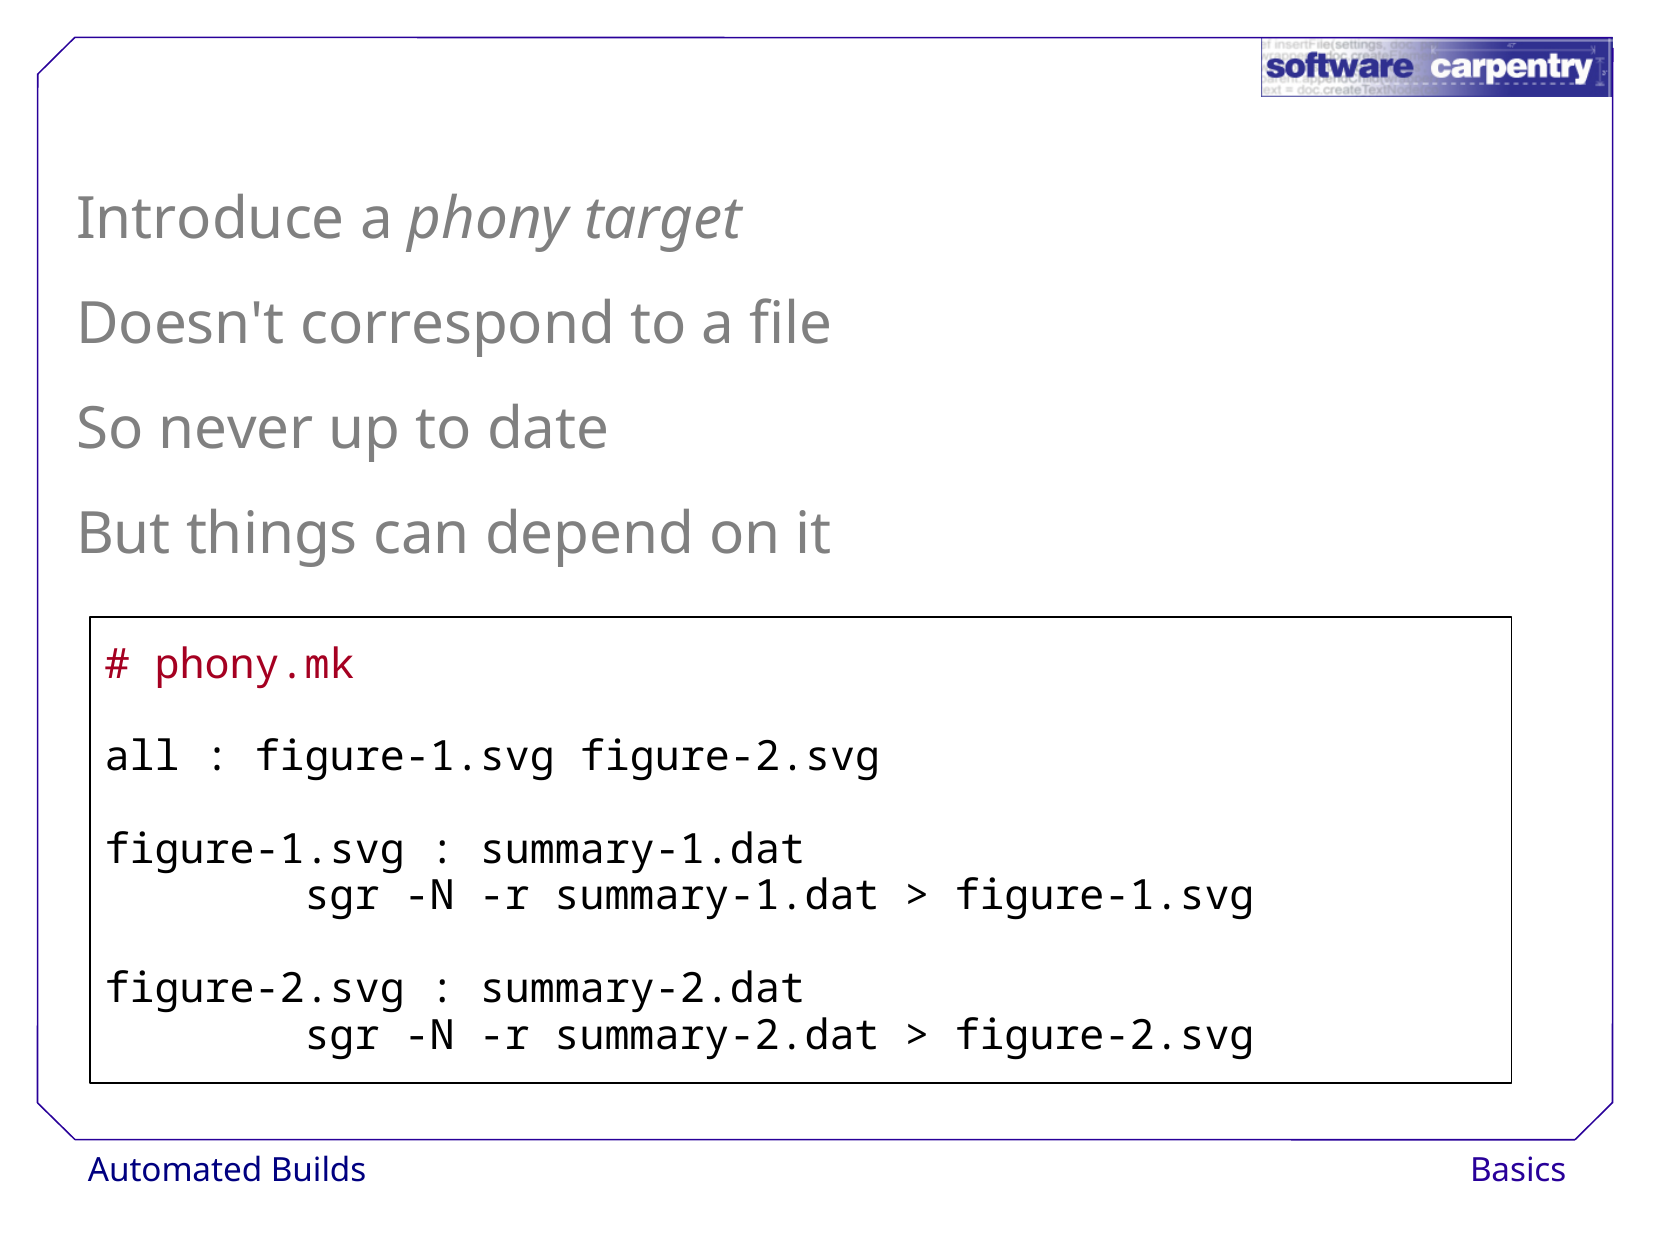

Introduce a phony target
Doesn't correspond to a file
So never up to date
But things can depend on it
# phony.mk
all : figure-1.svg figure-2.svg
figure-1.svg : summary-1.dat
 sgr -N -r summary-1.dat > figure-1.svg
figure-2.svg : summary-2.dat
 sgr -N -r summary-2.dat > figure-2.svg